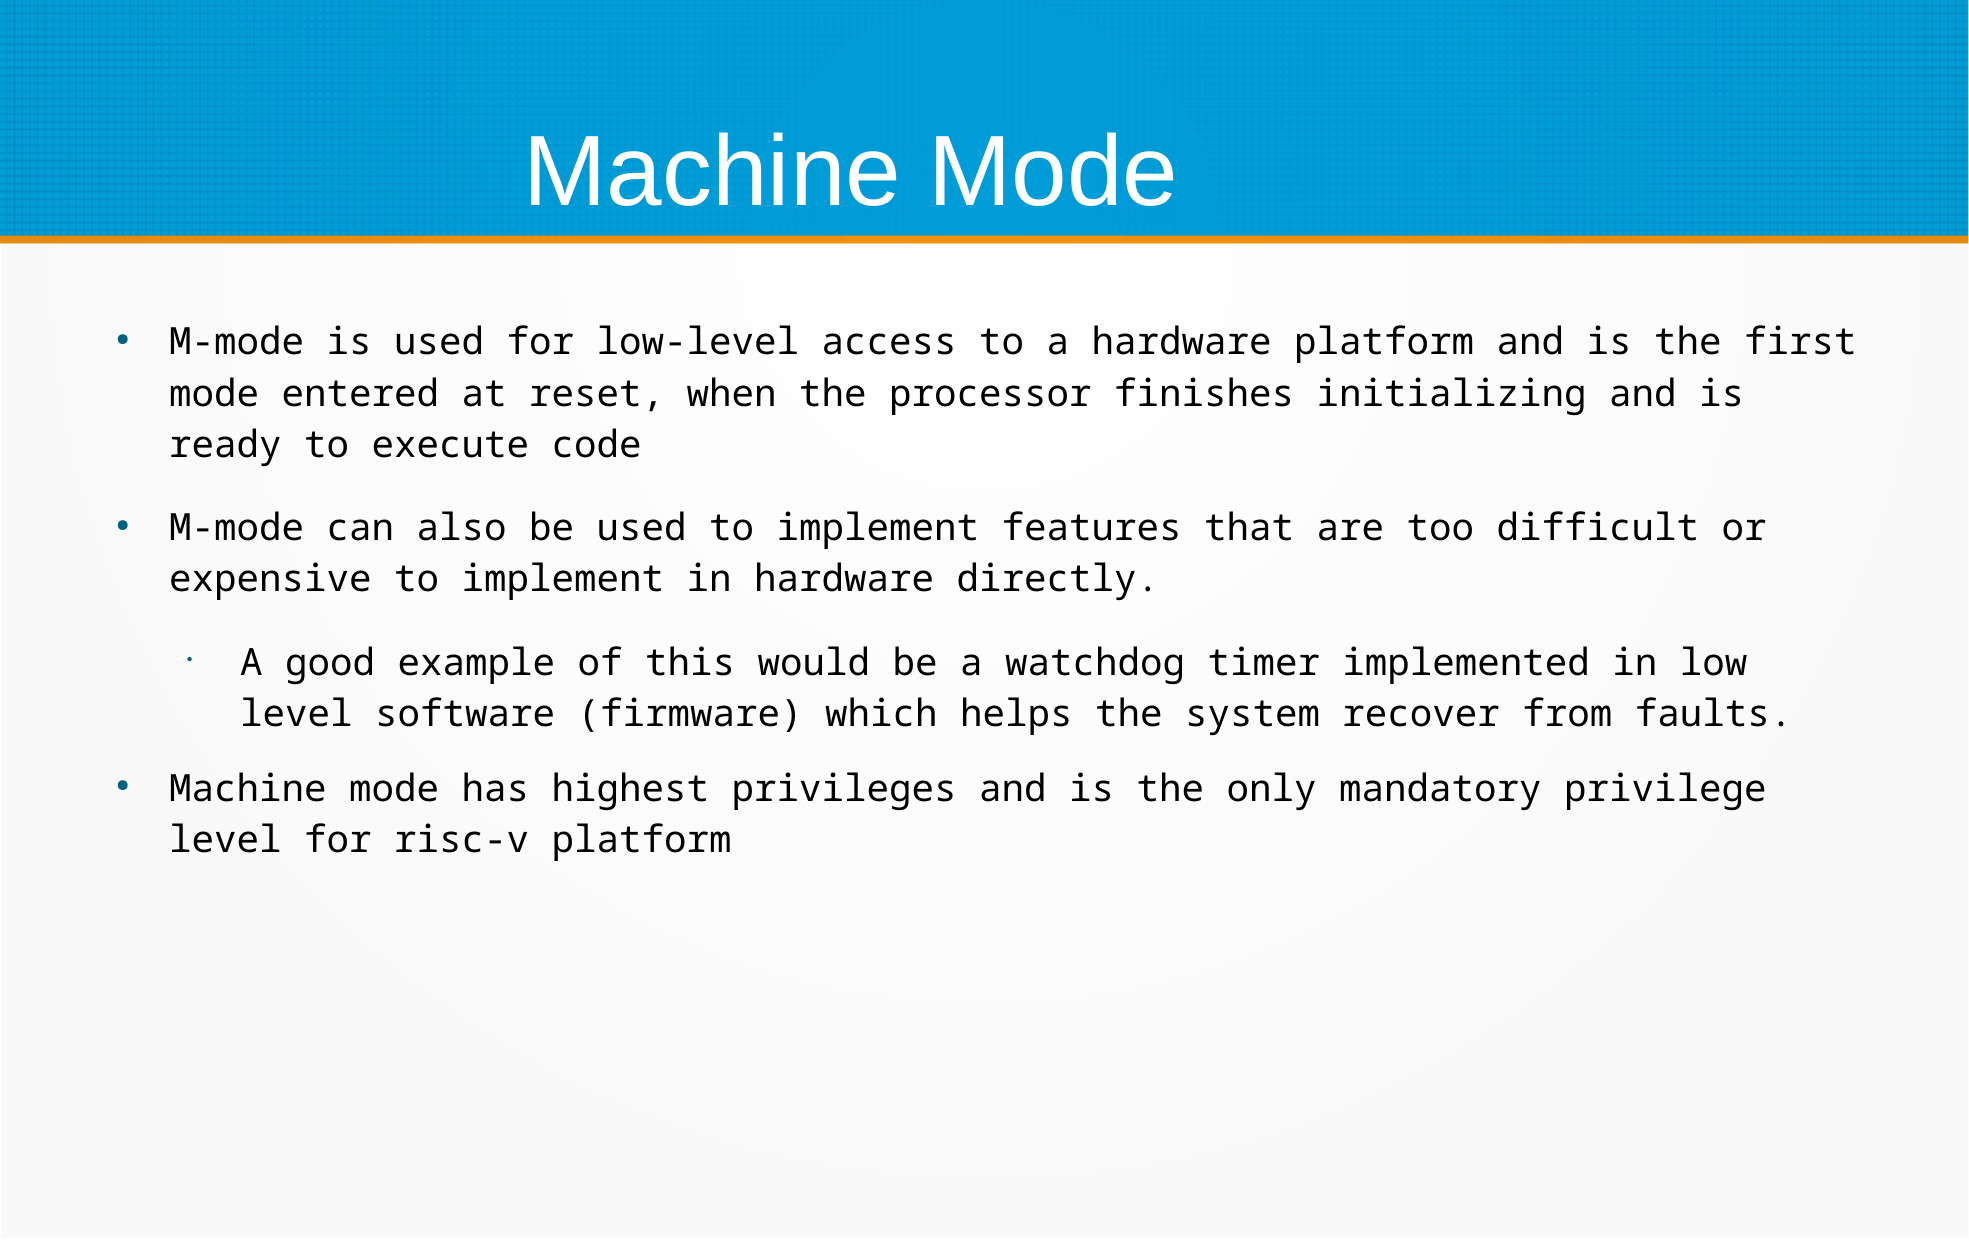

# Machine Mode
M-mode is used for low-level access to a hardware platform and is the first mode entered at reset, when the processor finishes initializing and is ready to execute code
M-mode can also be used to implement features that are too difficult or expensive to implement in hardware directly.
A good example of this would be a watchdog timer implemented in low level software (firmware) which helps the system recover from faults.
Machine mode has highest privileges and is the only mandatory privilege level for risc-v platform